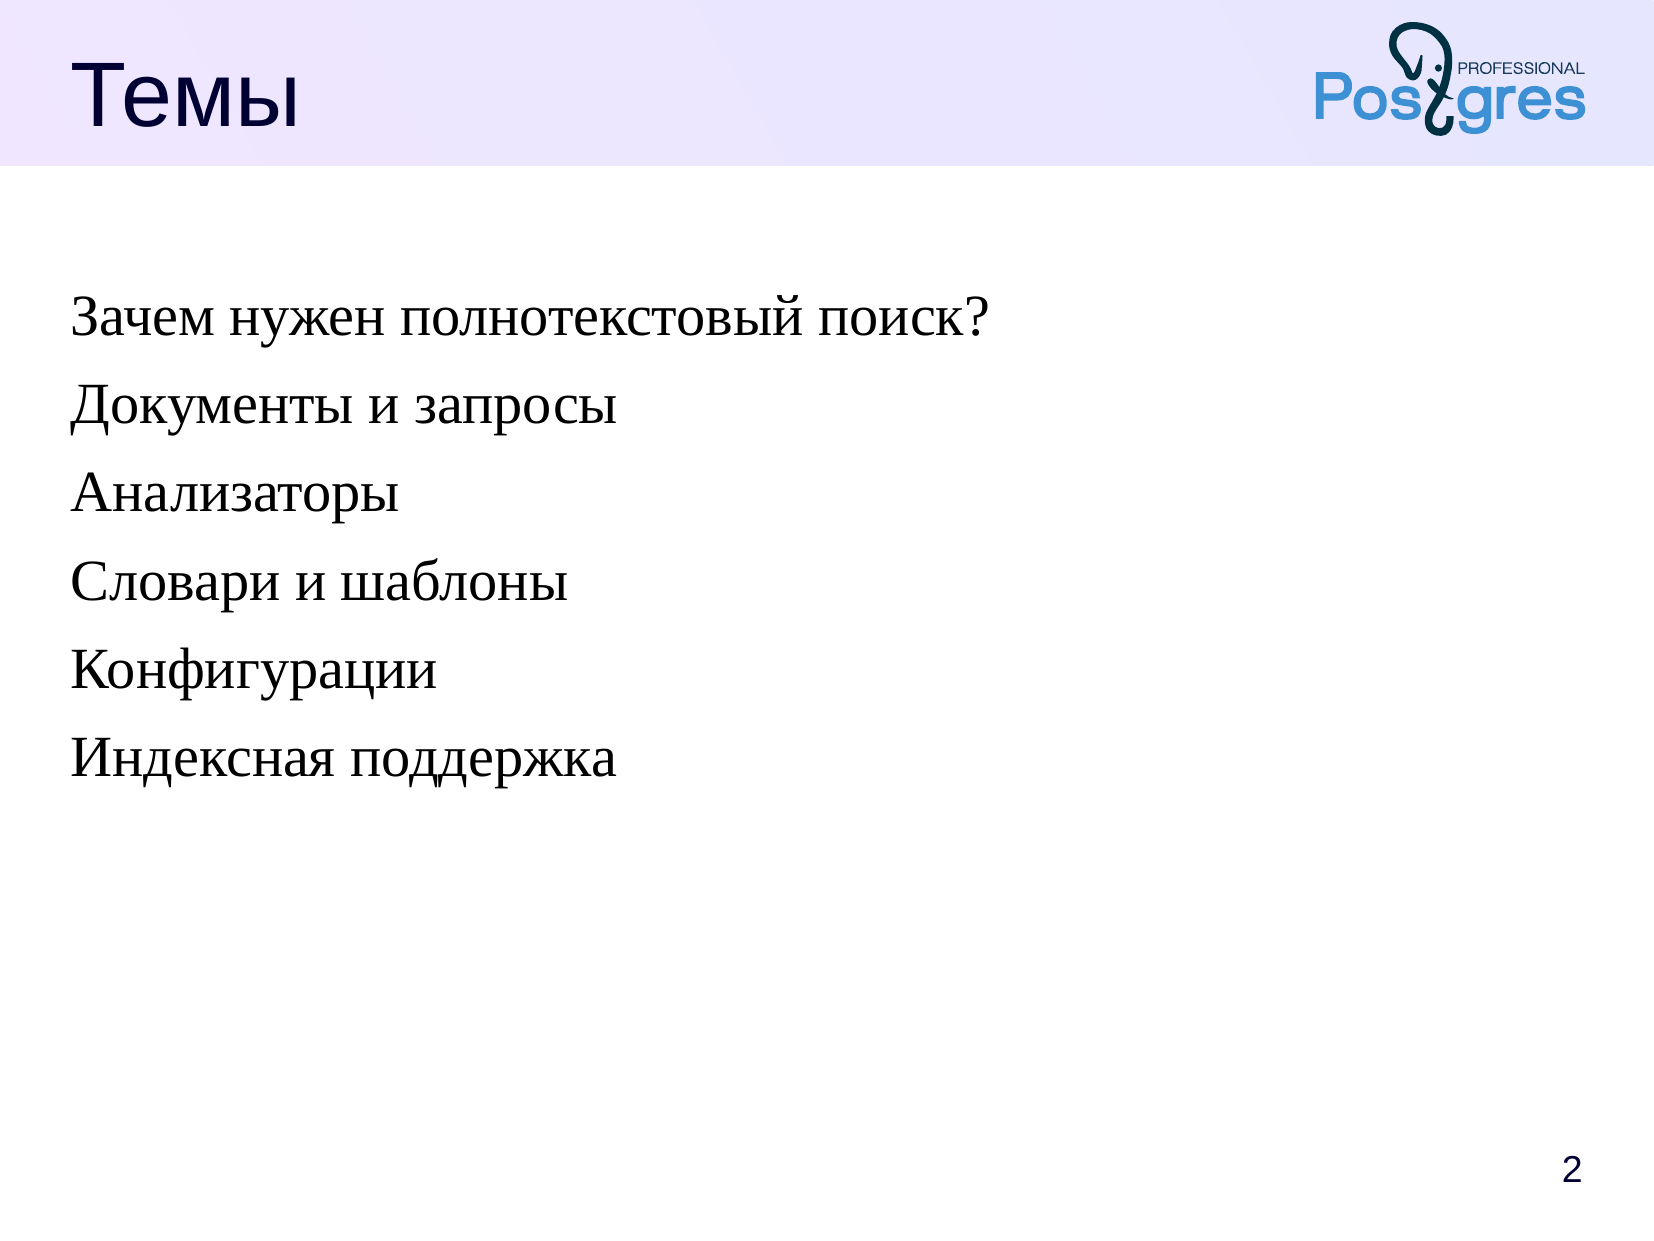

# Темы
Зачем нужен полнотекстовый поиск?
Документы и запросы
Анализаторы
Словари и шаблоны
Конфигурации
Индексная поддержка